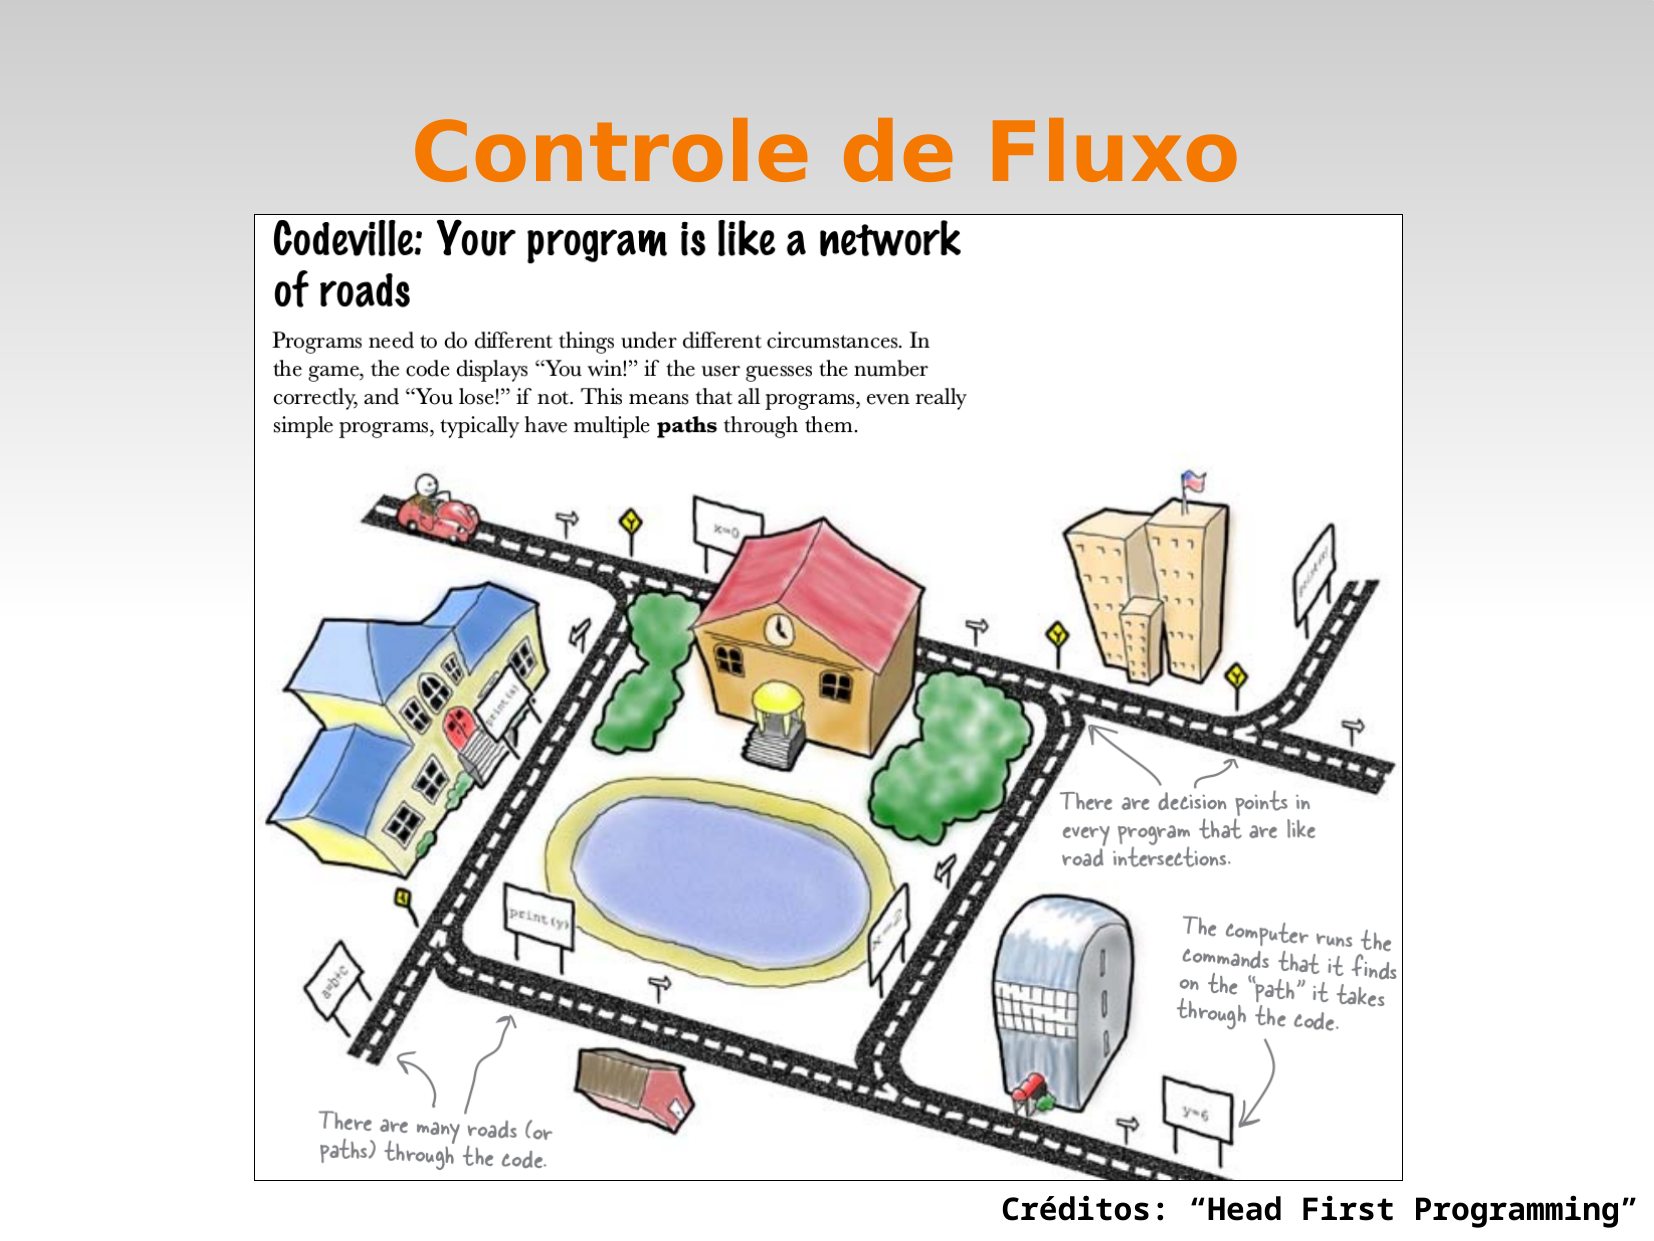

# Controle de Fluxo
Créditos: “Head First Programming”